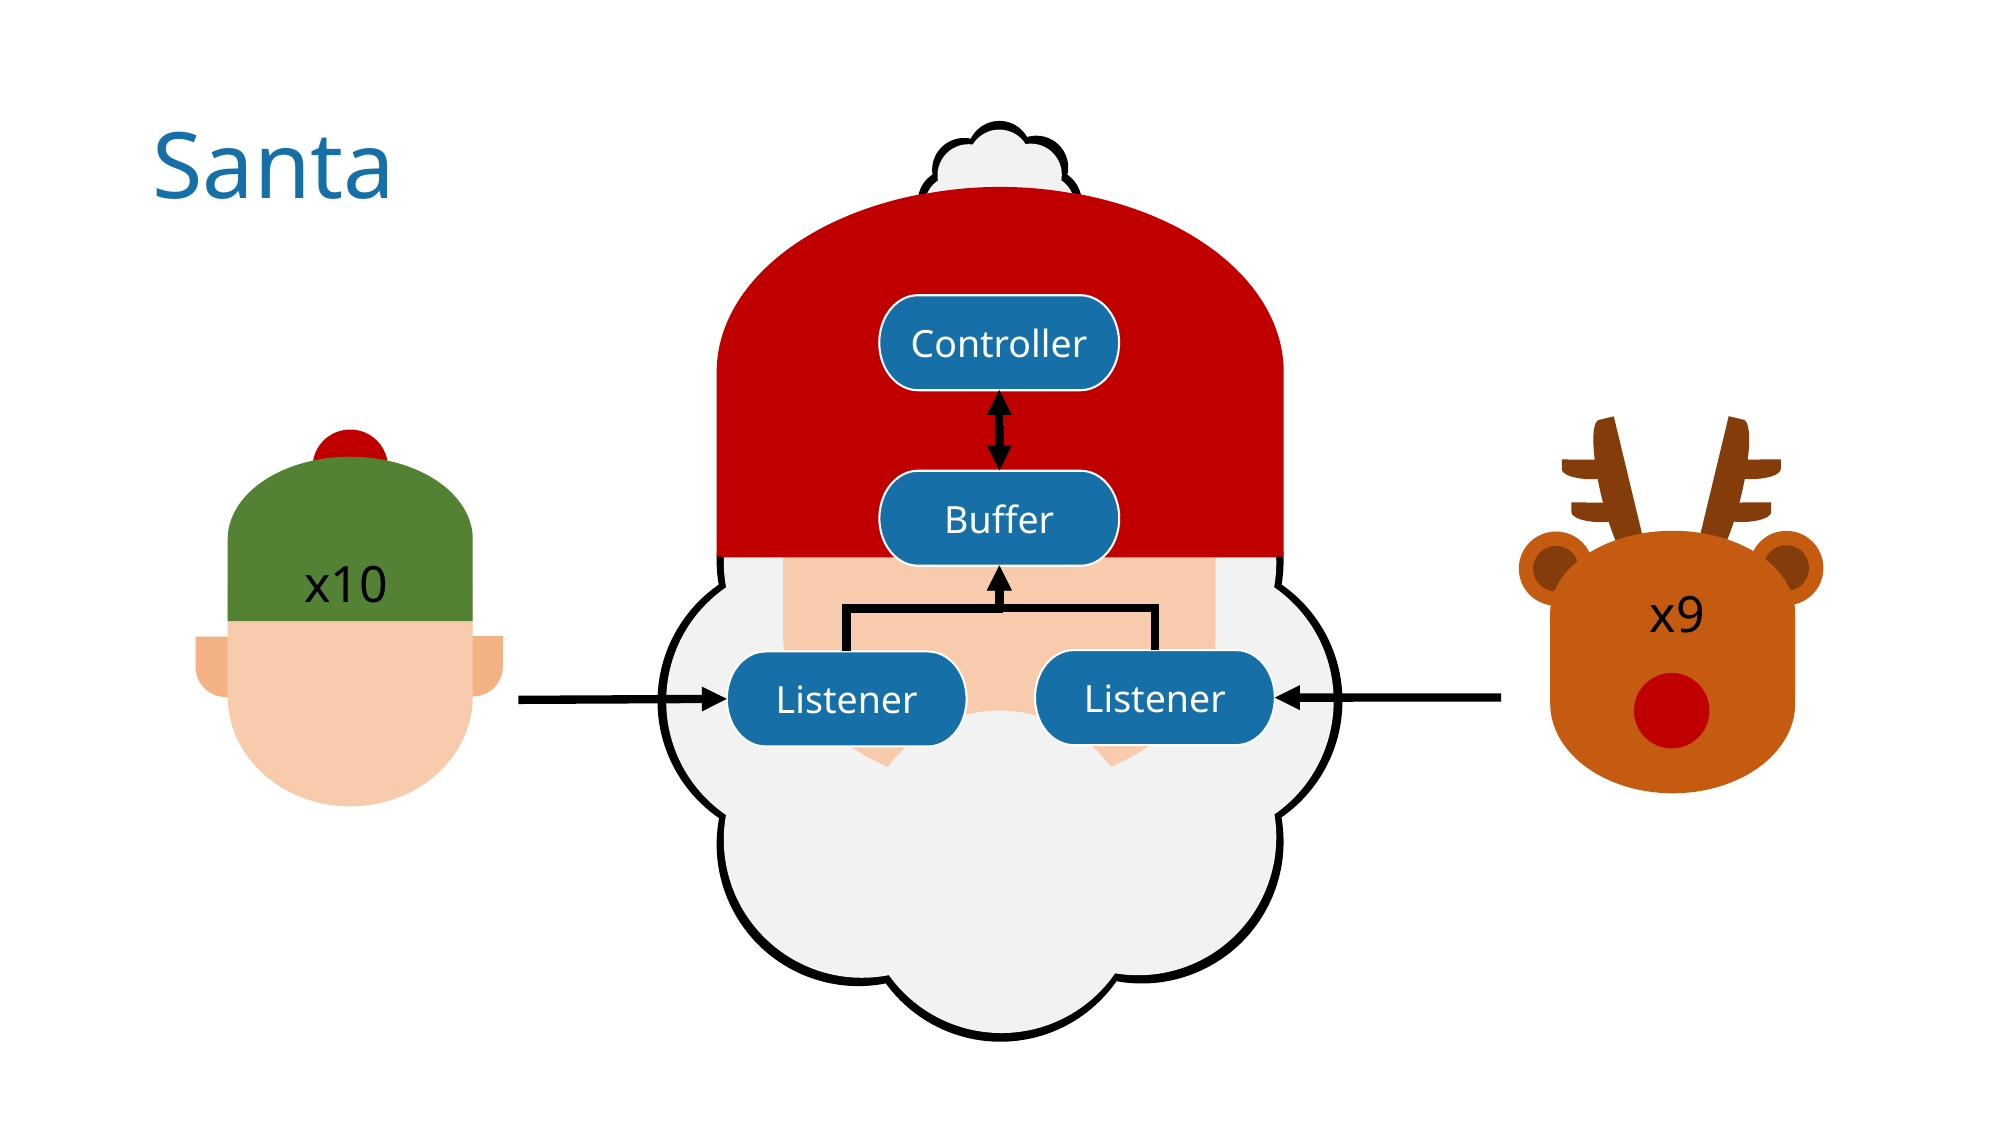

# Santa
Controller
Buffer
x10
x9
Listener
Listener